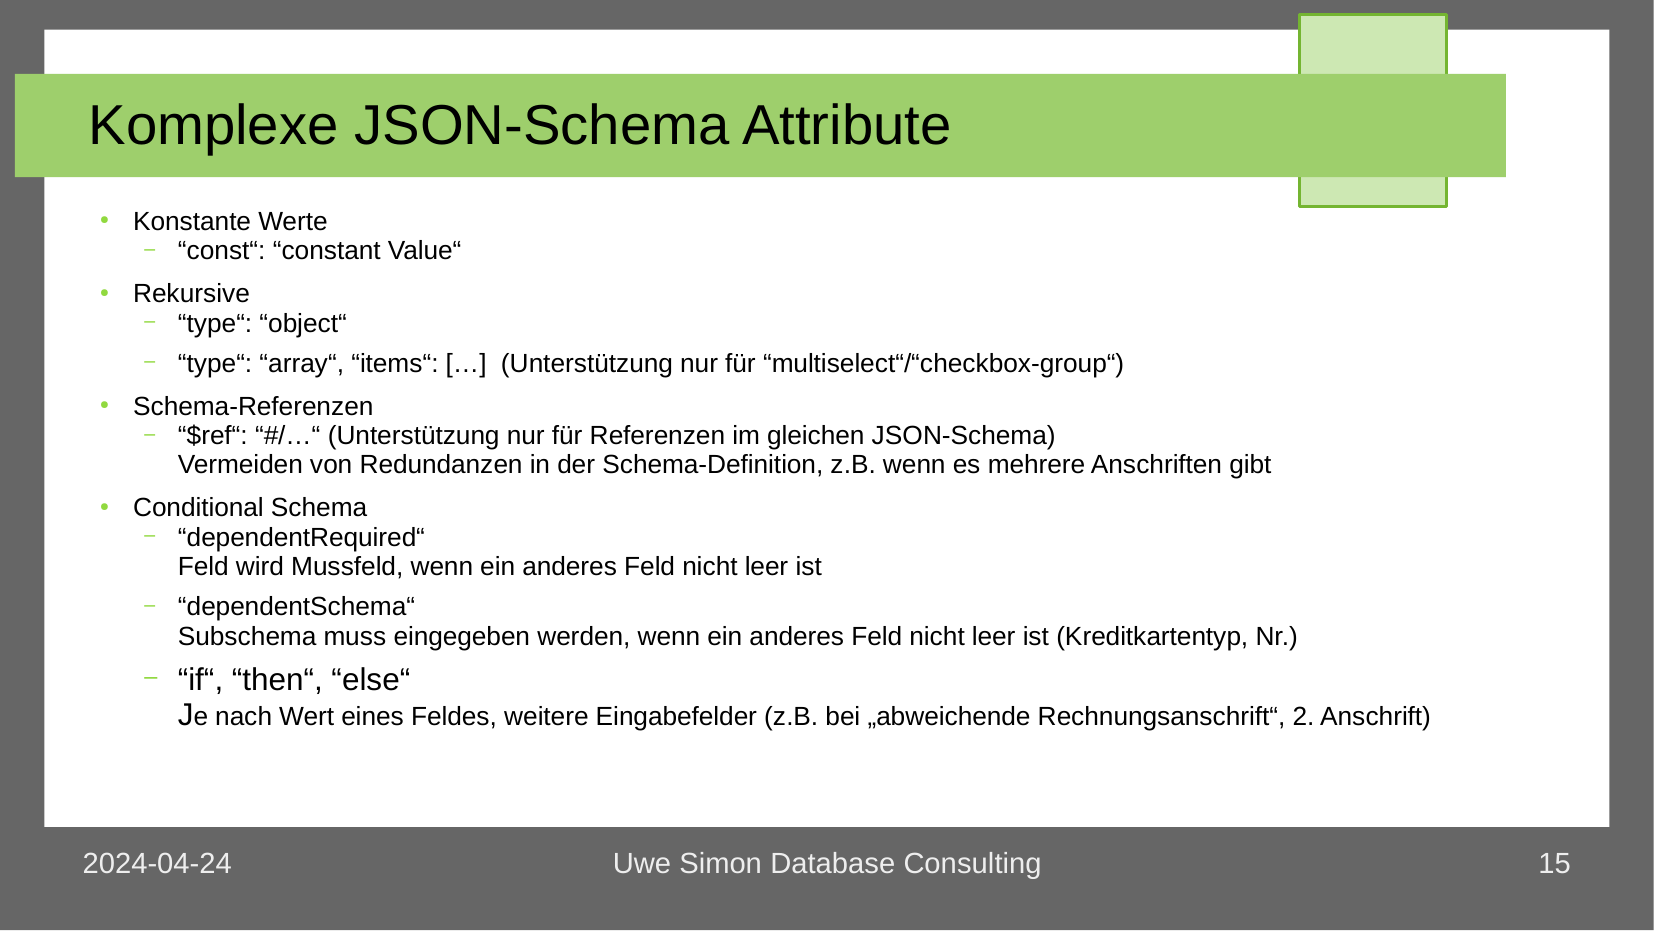

# Komplexe JSON-Schema Attribute
Konstante Werte
“const“: “constant Value“
Rekursive
“type“: “object“
“type“: “array“, “items“: […] (Unterstützung nur für “multiselect“/“checkbox-group“)
Schema-Referenzen
“$ref“: “#/…“ (Unterstützung nur für Referenzen im gleichen JSON-Schema)
Vermeiden von Redundanzen in der Schema-Definition, z.B. wenn es mehrere Anschriften gibt
Conditional Schema
“dependentRequired“
Feld wird Mussfeld, wenn ein anderes Feld nicht leer ist
“dependentSchema“
Subschema muss eingegeben werden, wenn ein anderes Feld nicht leer ist (Kreditkartentyp, Nr.)
“if“, “then“, “else“
Je nach Wert eines Feldes, weitere Eingabefelder (z.B. bei „abweichende Rechnungsanschrift“, 2. Anschrift)
2024-04-24
Uwe Simon Database Consulting
15